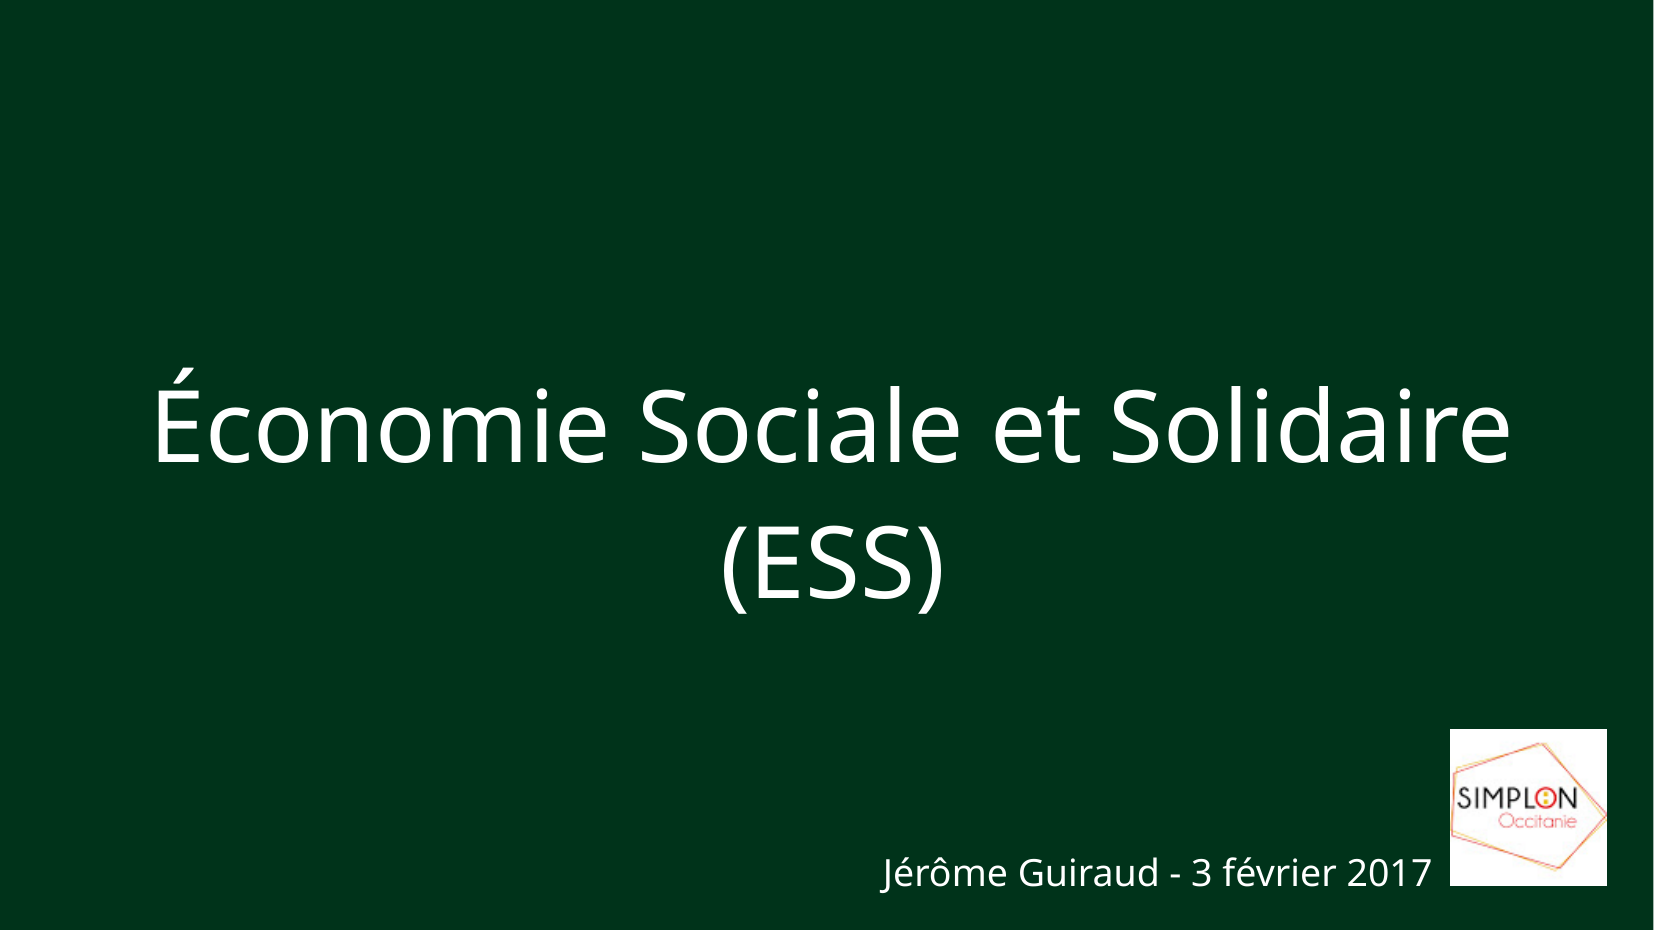

Économie Sociale et Solidaire (ESS)
Jérôme Guiraud - 3 février 2017